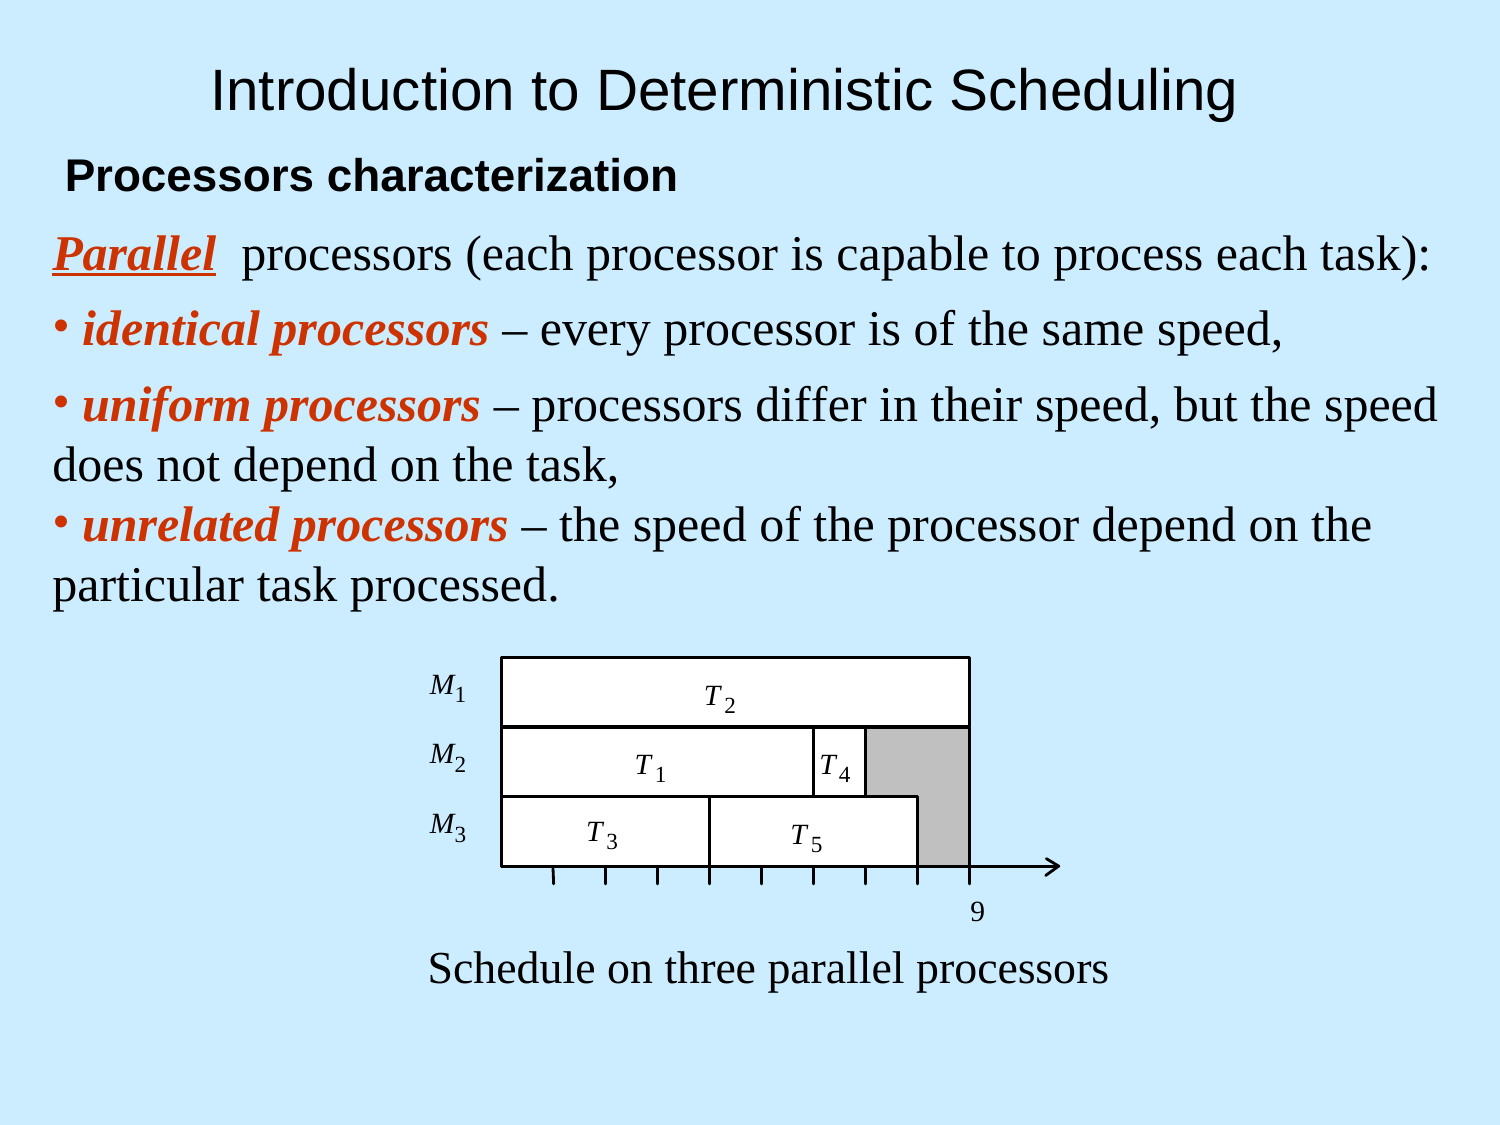

# Introduction to Deterministic Scheduling
Processors characterization
Parallel processors (each processor is capable to process each task):
 identical processors – every processor is of the same speed,
 uniform processors – processors differ in their speed, but the speed does not depend on the task,
 unrelated processors – the speed of the processor depend on the particular task processed.
Schedule on three parallel processors